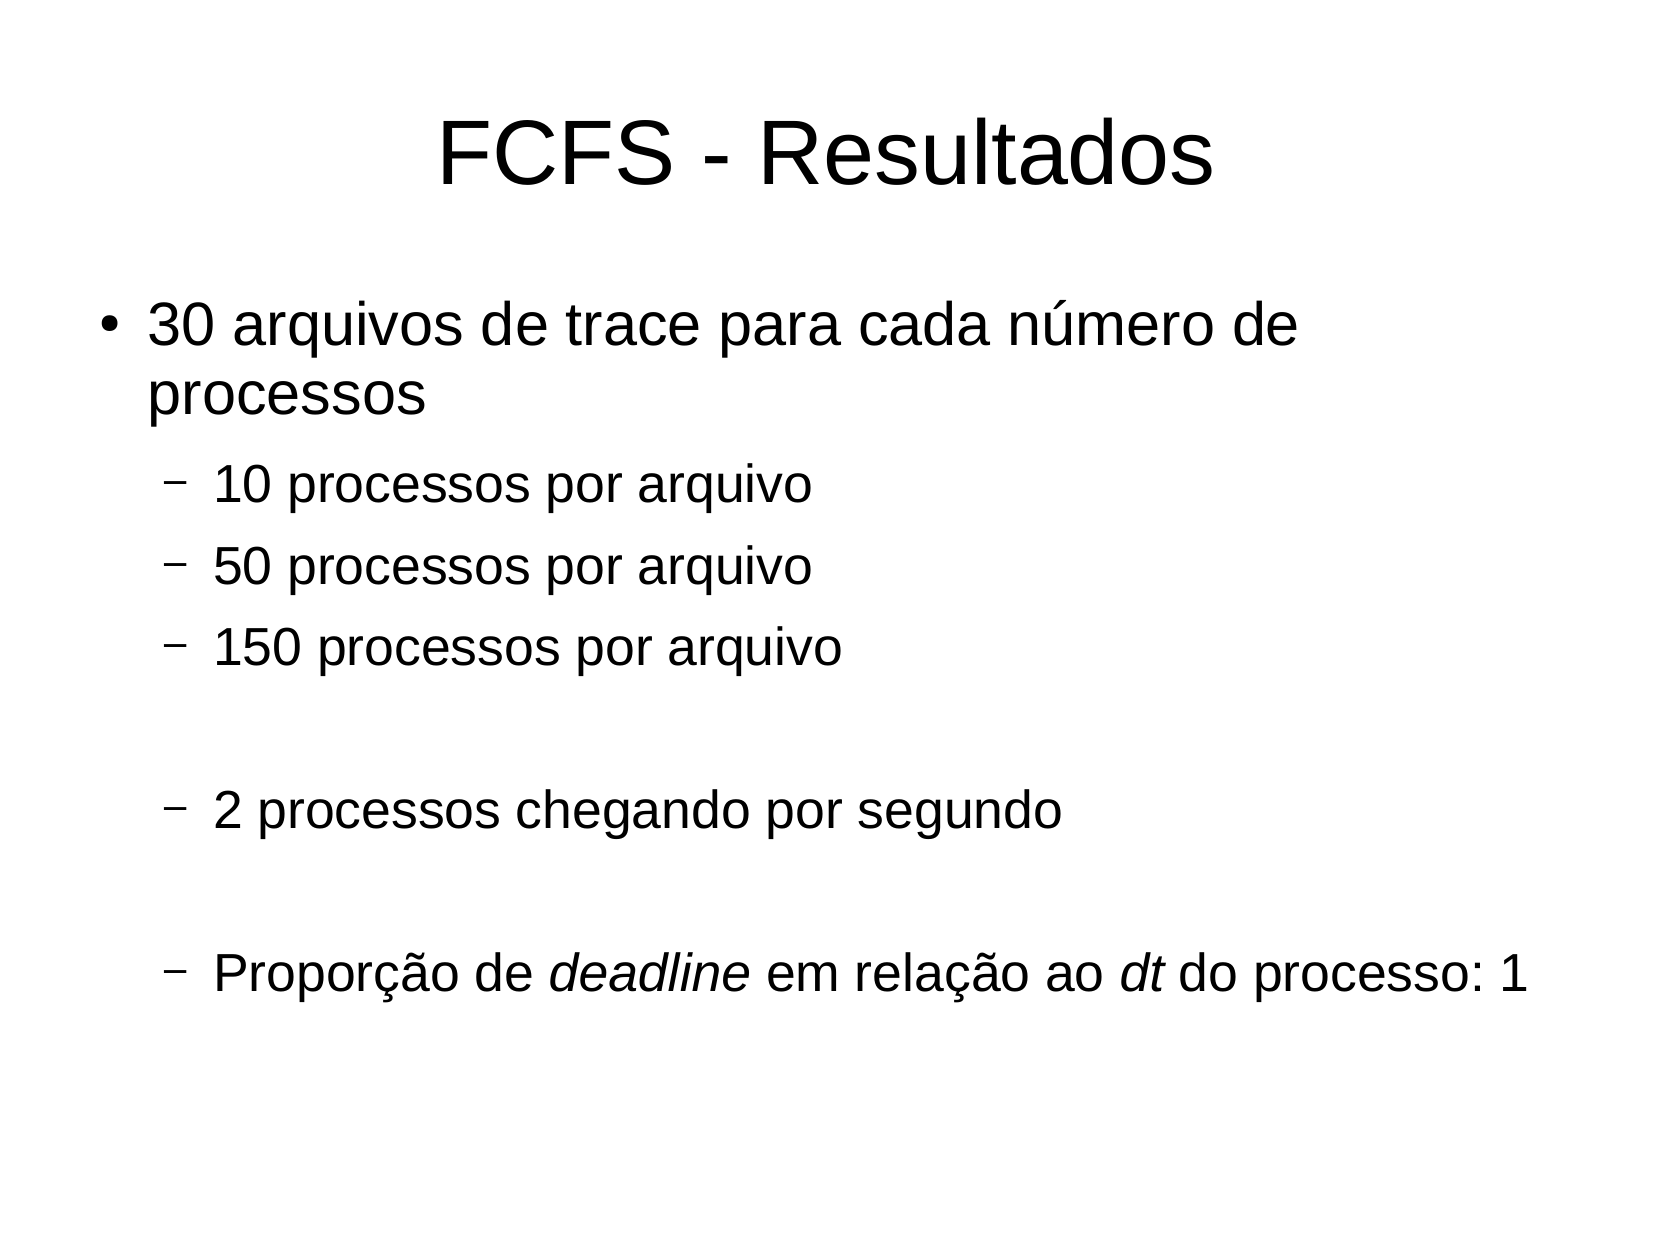

# FCFS - Resultados
30 arquivos de trace para cada número de processos
10 processos por arquivo
50 processos por arquivo
150 processos por arquivo
2 processos chegando por segundo
Proporção de deadline em relação ao dt do processo: 1